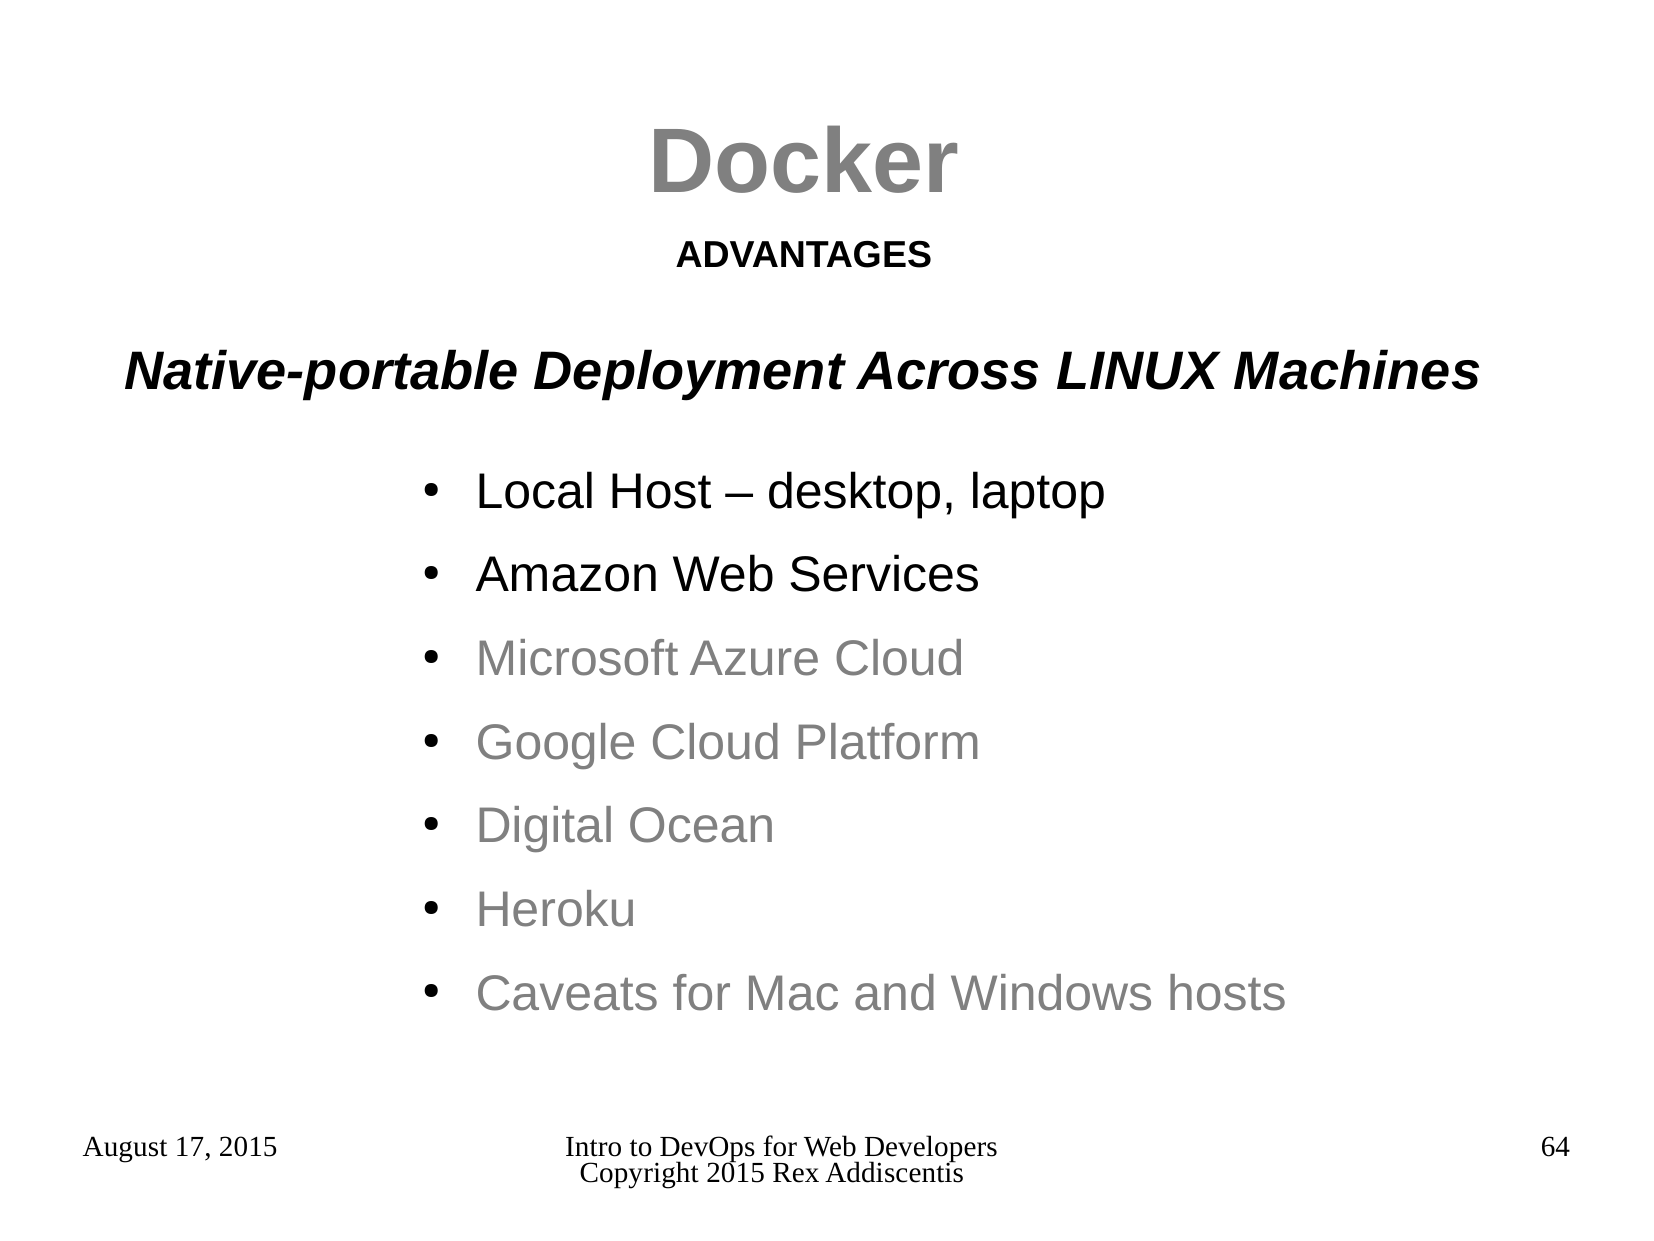

# Docker
ADVANTAGES
Native-portable Deployment Across LINUX Machines
Local Host – desktop, laptop
Amazon Web Services
Microsoft Azure Cloud
Google Cloud Platform
Digital Ocean
Heroku
Caveats for Mac and Windows hosts
August 17, 2015
Intro to DevOps for Web Developers Copyright 2015 Rex Addiscentis
64